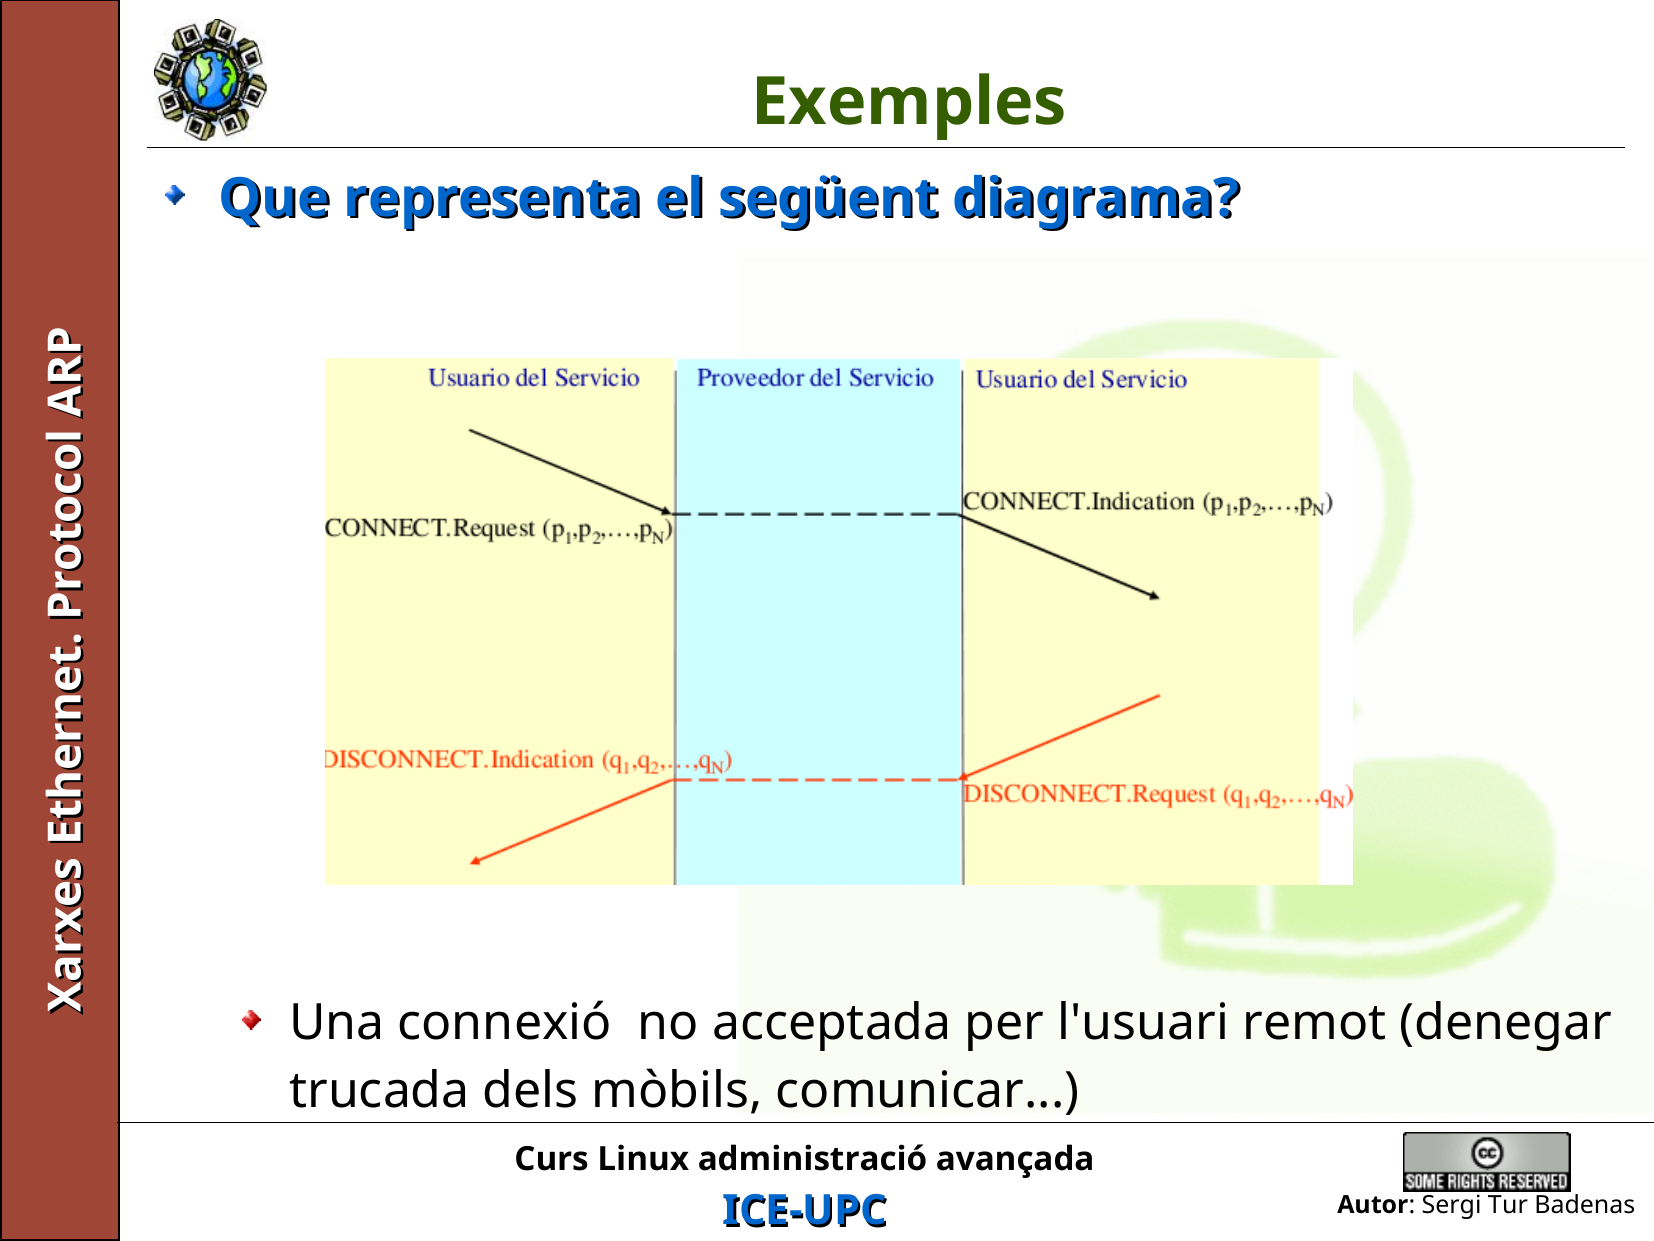

# Exemples
Que representa el següent diagrama?
Una connexió no acceptada per l'usuari remot (denegar trucada dels mòbils, comunicar...)